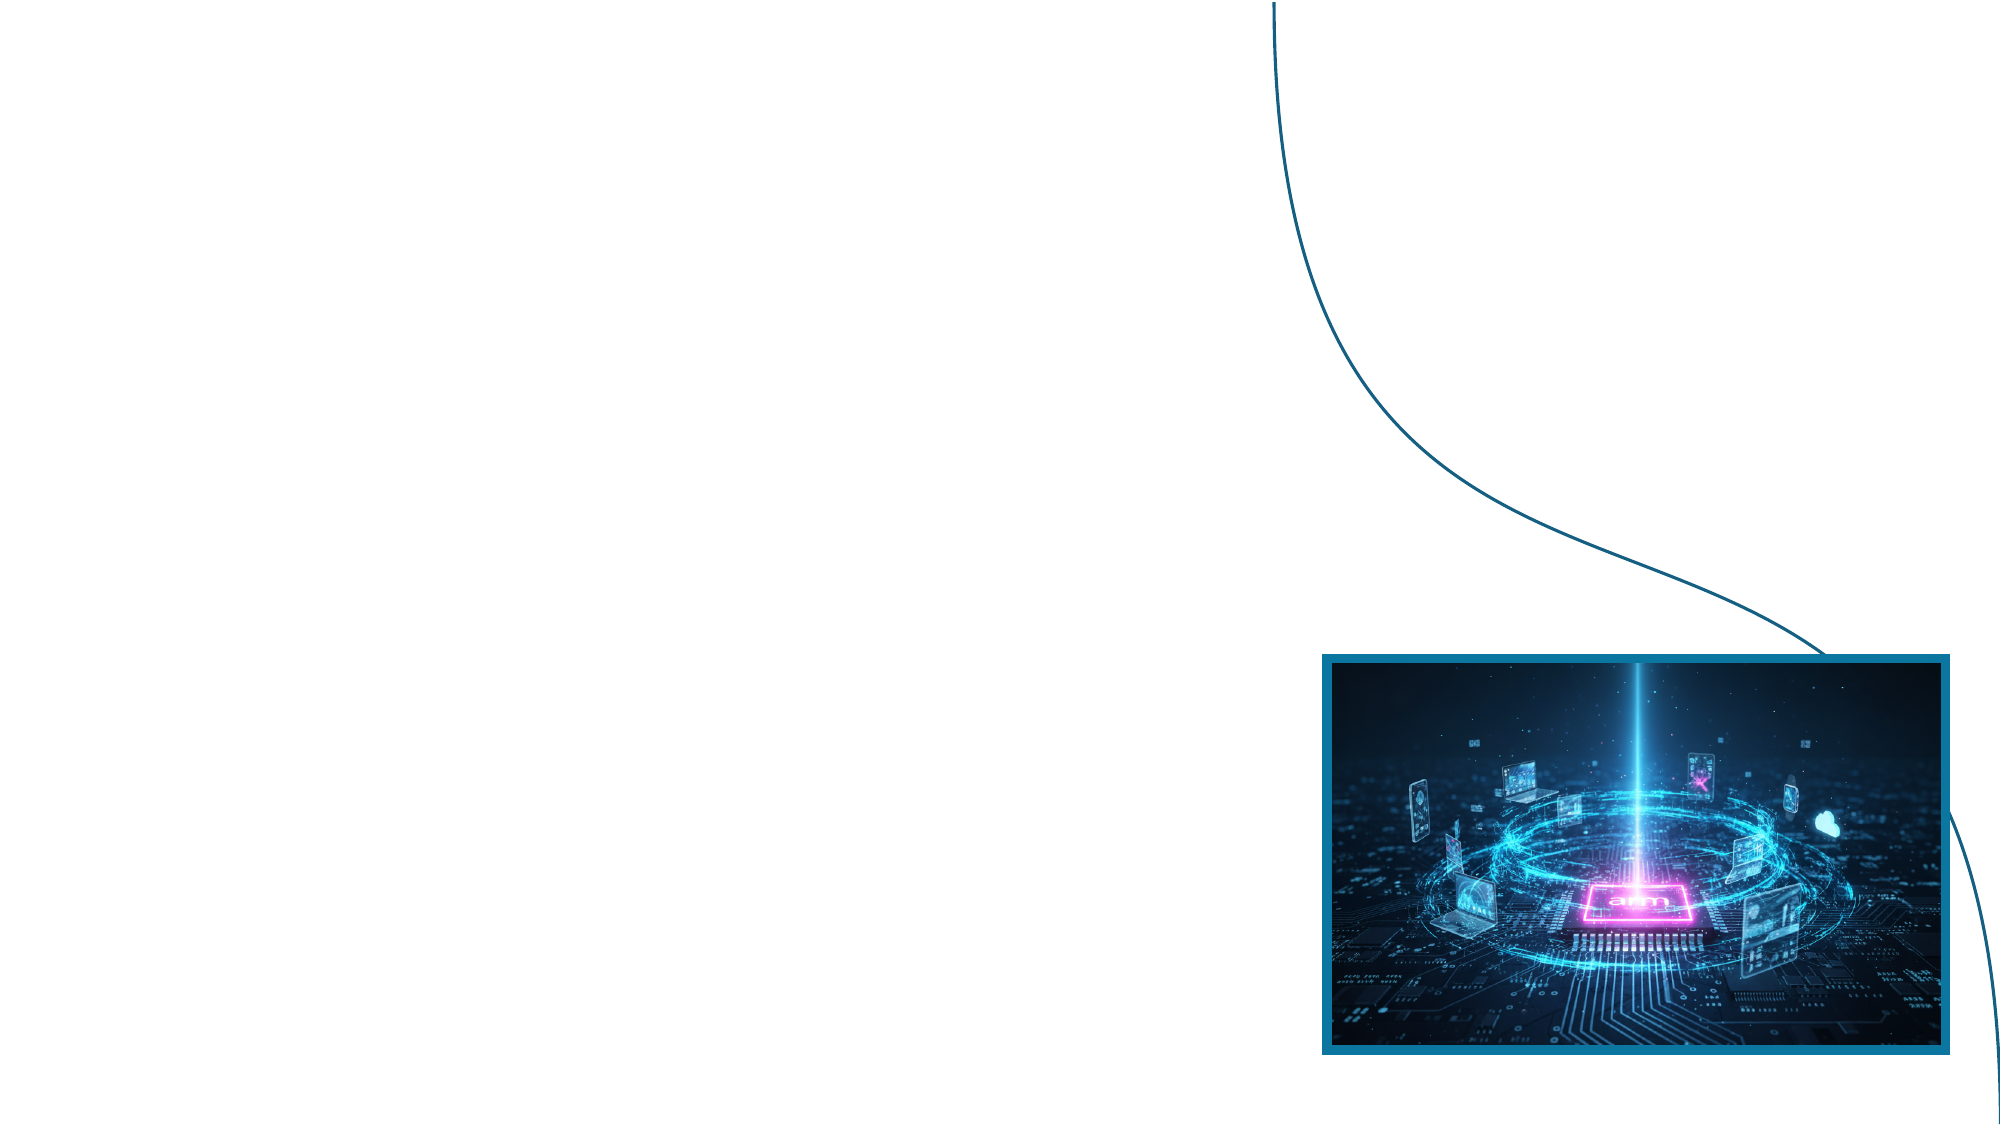

# Conclusão
ARM é referência em eficiência e mobilidade
Uso crescente em PCs e data centers
Arquitetura leve e moderna
Impacto direto na evolução da tecnologia atual